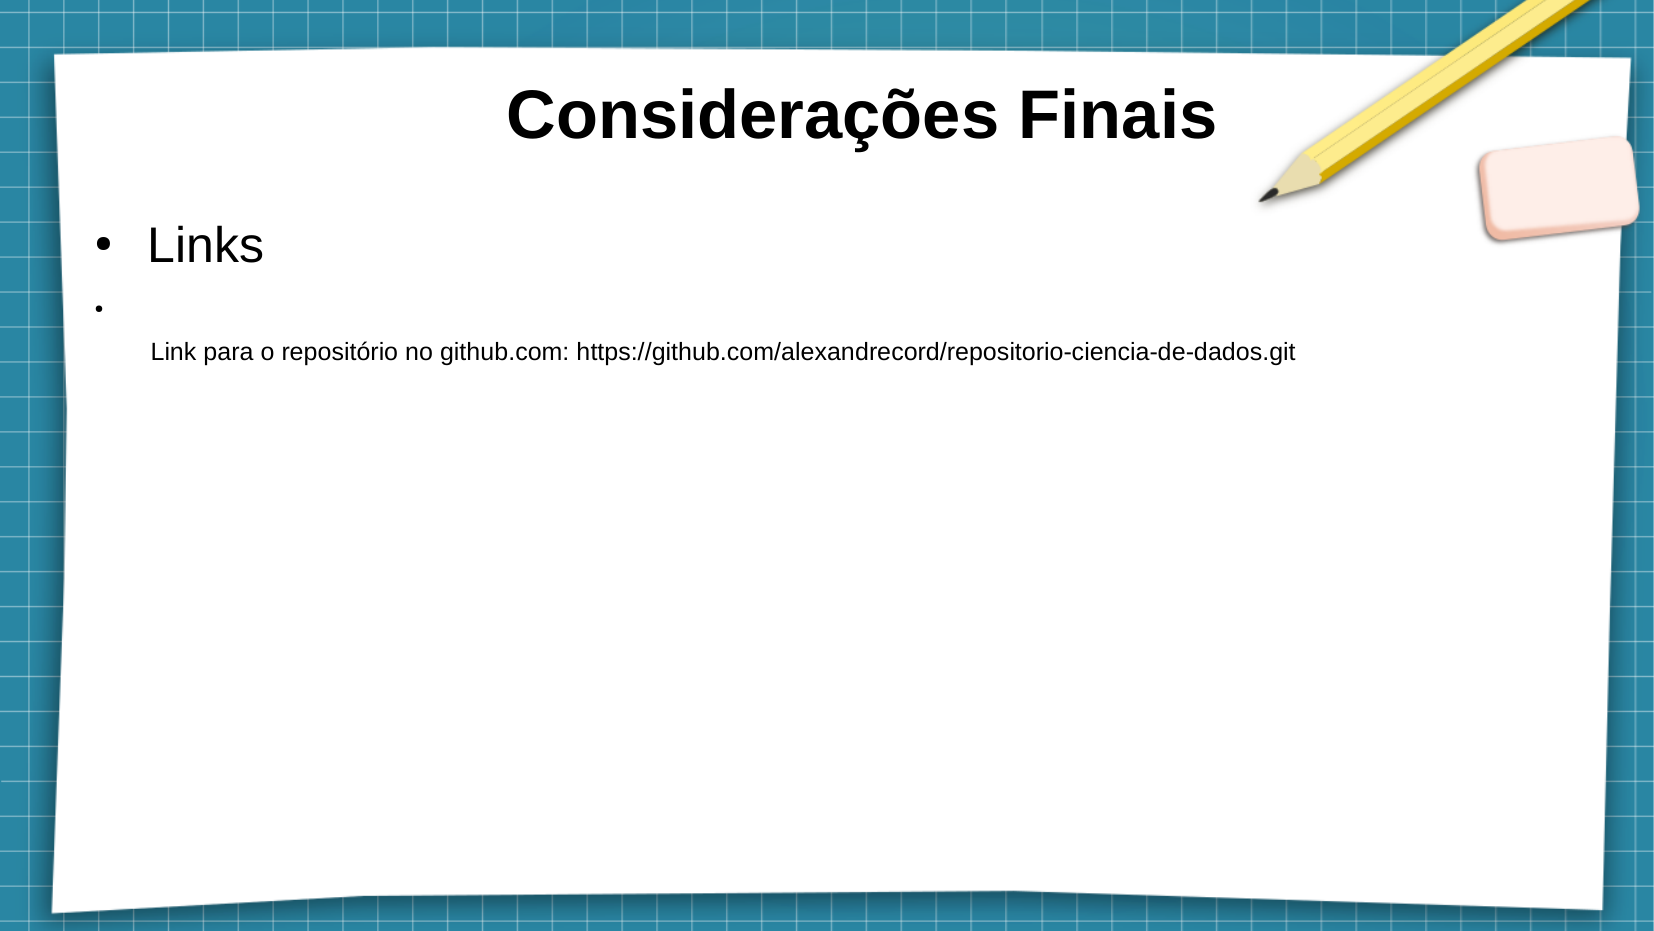

# Considerações Finais
Links
Link para o repositório no github.com: https://github.com/alexandrecord/repositorio-ciencia-de-dados.git